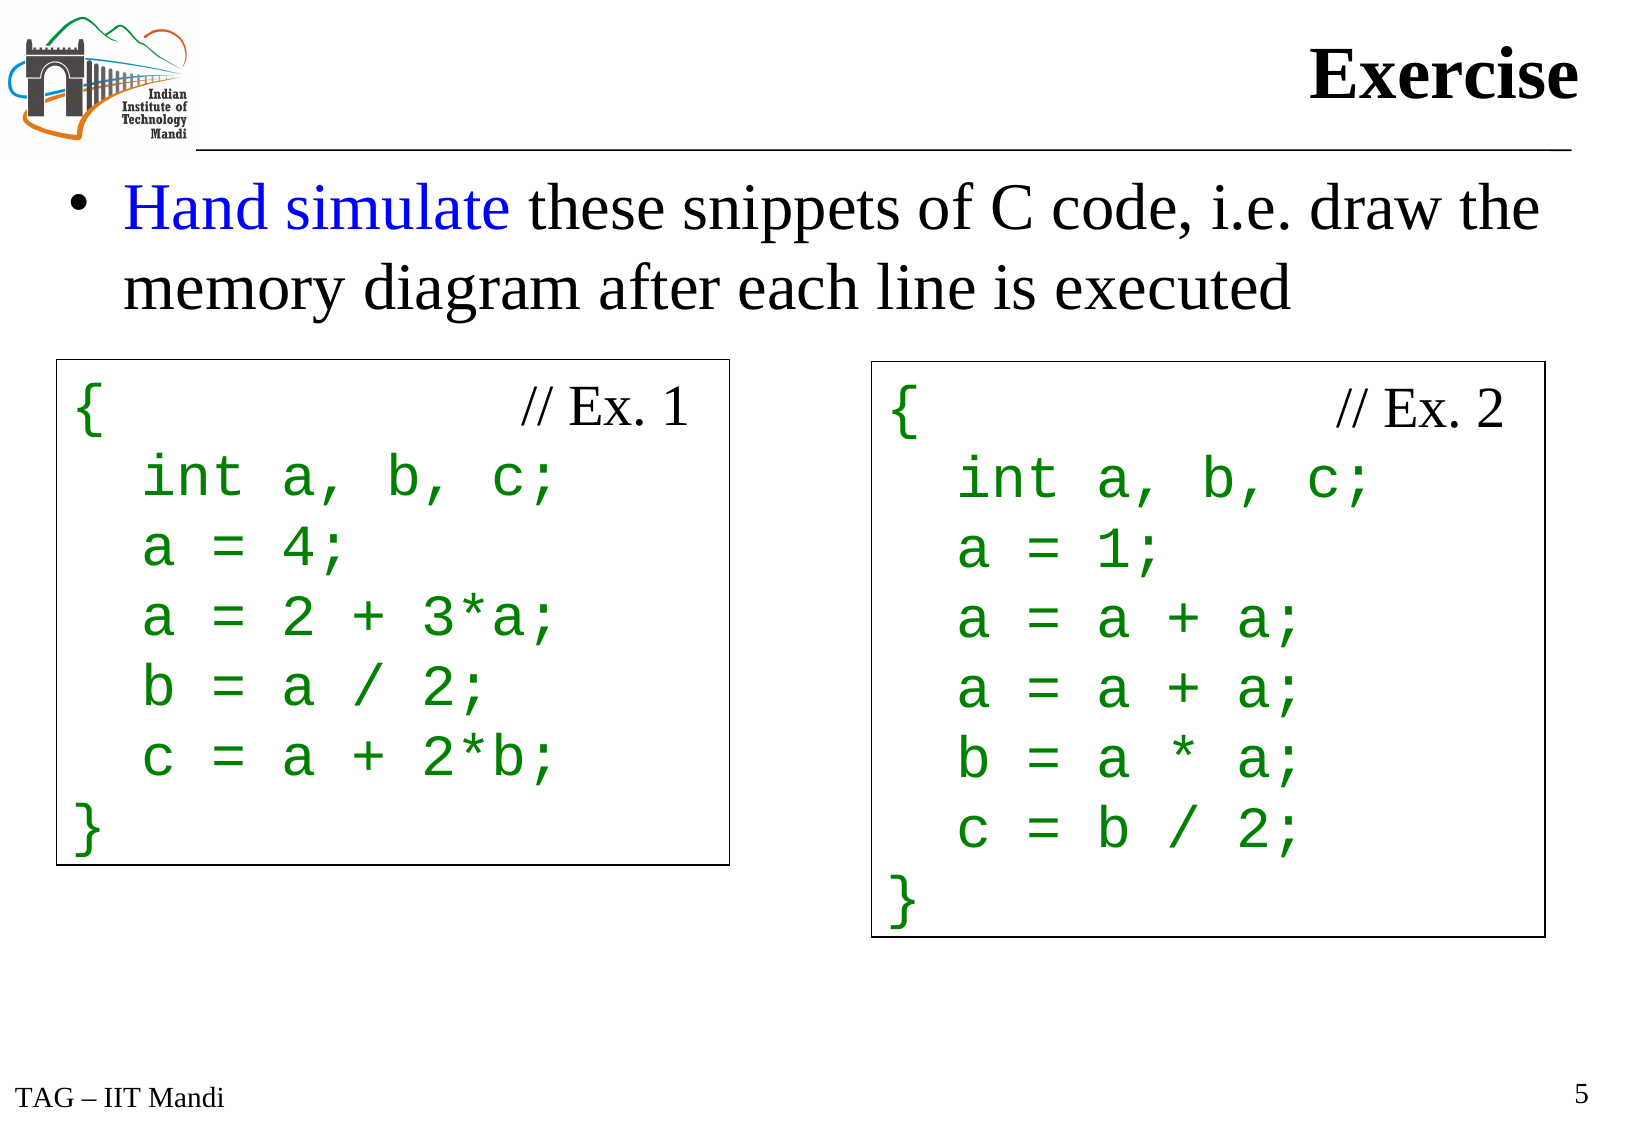

# Exercise
Hand simulate these snippets of C code, i.e. draw the memory diagram after each line is executed
{			// Ex. 1
 int a, b, c;
 a = 4;
 a = 2 + 3*a;
 b = a / 2;
 c = a + 2*b;
}
{			// Ex. 2
 int a, b, c;
 a = 1;
 a = a + a;
 a = a + a;
 b = a * a;
 c = b / 2;
}